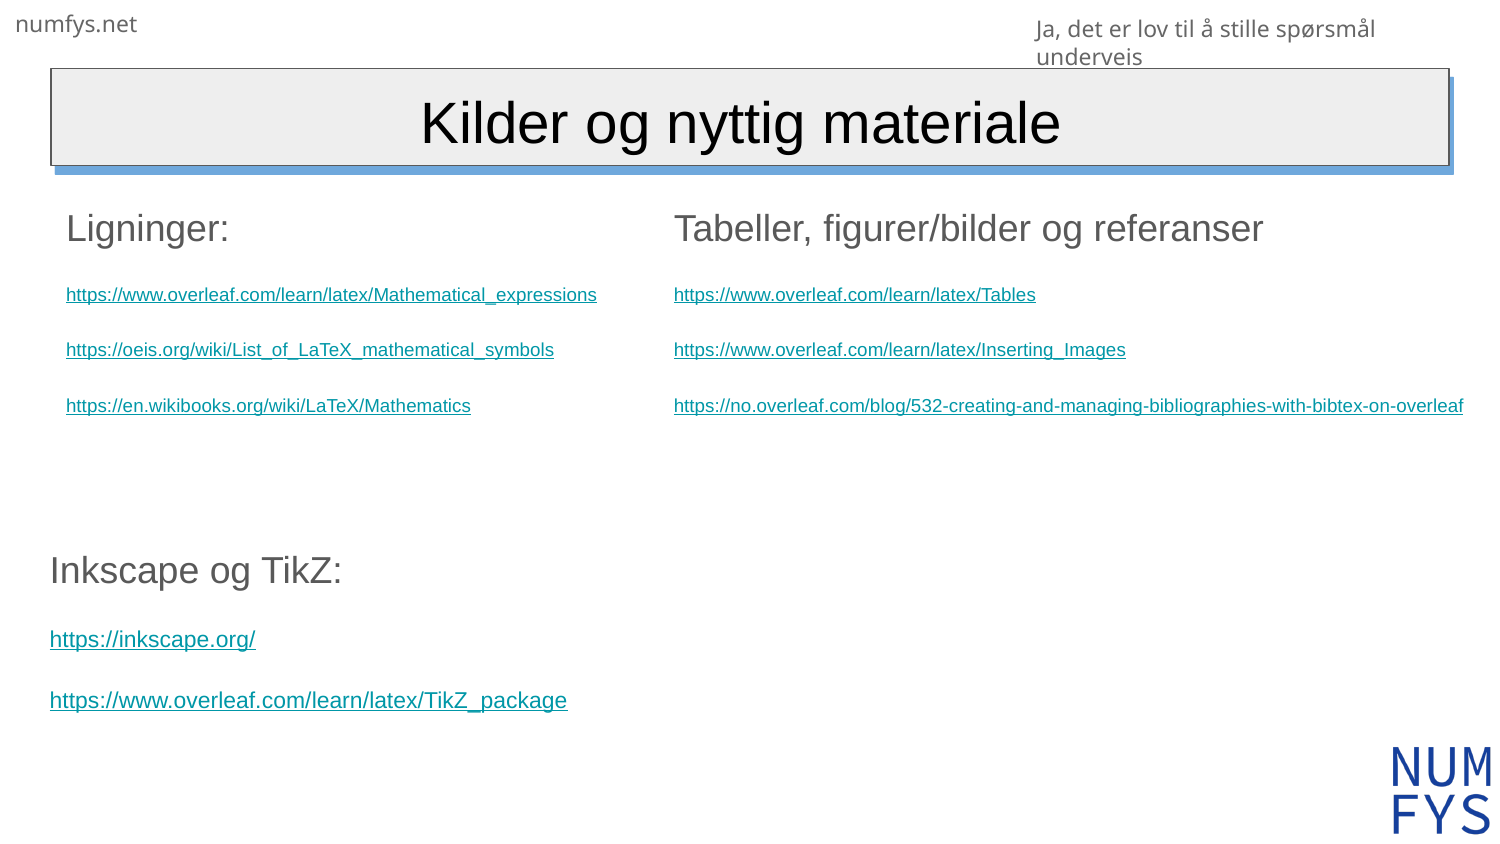

# Kilder og nyttig materiale
Ligninger:
https://www.overleaf.com/learn/latex/Mathematical_expressions
https://oeis.org/wiki/List_of_LaTeX_mathematical_symbols
https://en.wikibooks.org/wiki/LaTeX/Mathematics
Tabeller, figurer/bilder og referanser
https://www.overleaf.com/learn/latex/Tables
https://www.overleaf.com/learn/latex/Inserting_Images
https://no.overleaf.com/blog/532-creating-and-managing-bibliographies-with-bibtex-on-overleaf
Inkscape og TikZ:
https://inkscape.org/
https://www.overleaf.com/learn/latex/TikZ_package